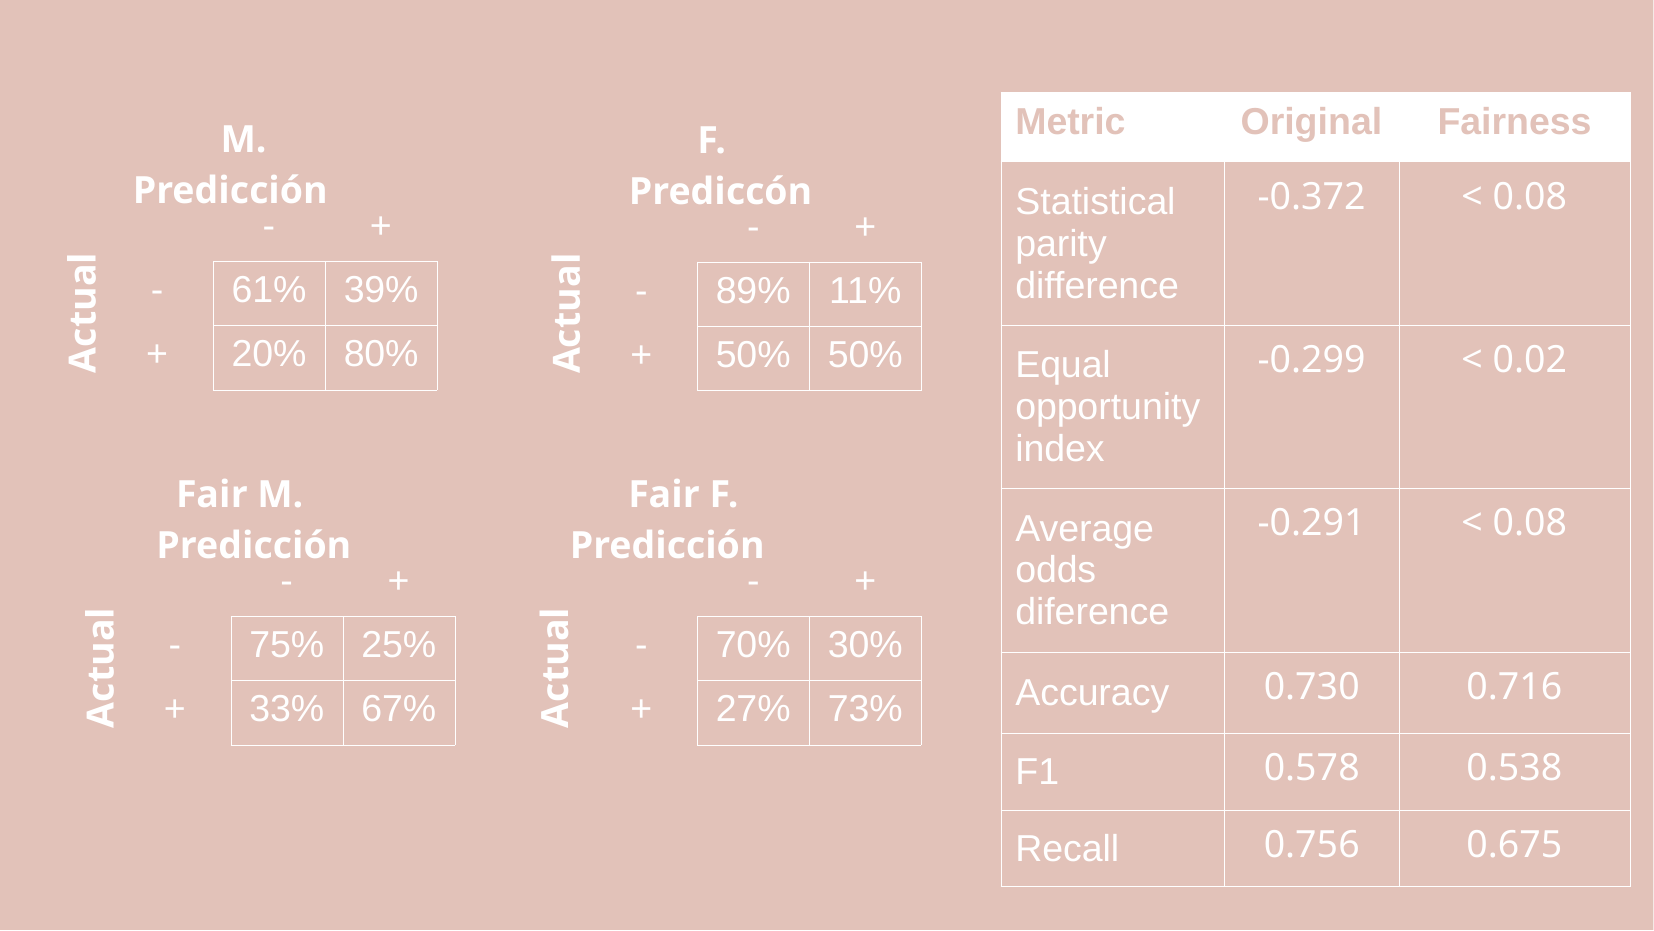

| Metric | Original | Fairness |
| --- | --- | --- |
| Statistical parity difference | -0.372 | < 0.08 |
| Equal opportunity index | -0.299 | < 0.02 |
| Average odds diference | -0.291 | < 0.08 |
| Accuracy | 0.730 | 0.716 |
| F1 | 0.578 | 0.538 |
| Recall | 0.756 | 0.675 |
 M. Predicción
 F. Prediccón
| | - | + |
| --- | --- | --- |
| - | 61% | 39% |
| + | 20% | 80% |
| | - | + |
| --- | --- | --- |
| - | 89% | 11% |
| + | 50% | 50% |
 Actual
 Actual
 Fair M. Predicción
| | - | + |
| --- | --- | --- |
| - | 75% | 25% |
| + | 33% | 67% |
 Actual
 Fair F. Predicción
| | - | + |
| --- | --- | --- |
| - | 70% | 30% |
| + | 27% | 73% |
 Actual